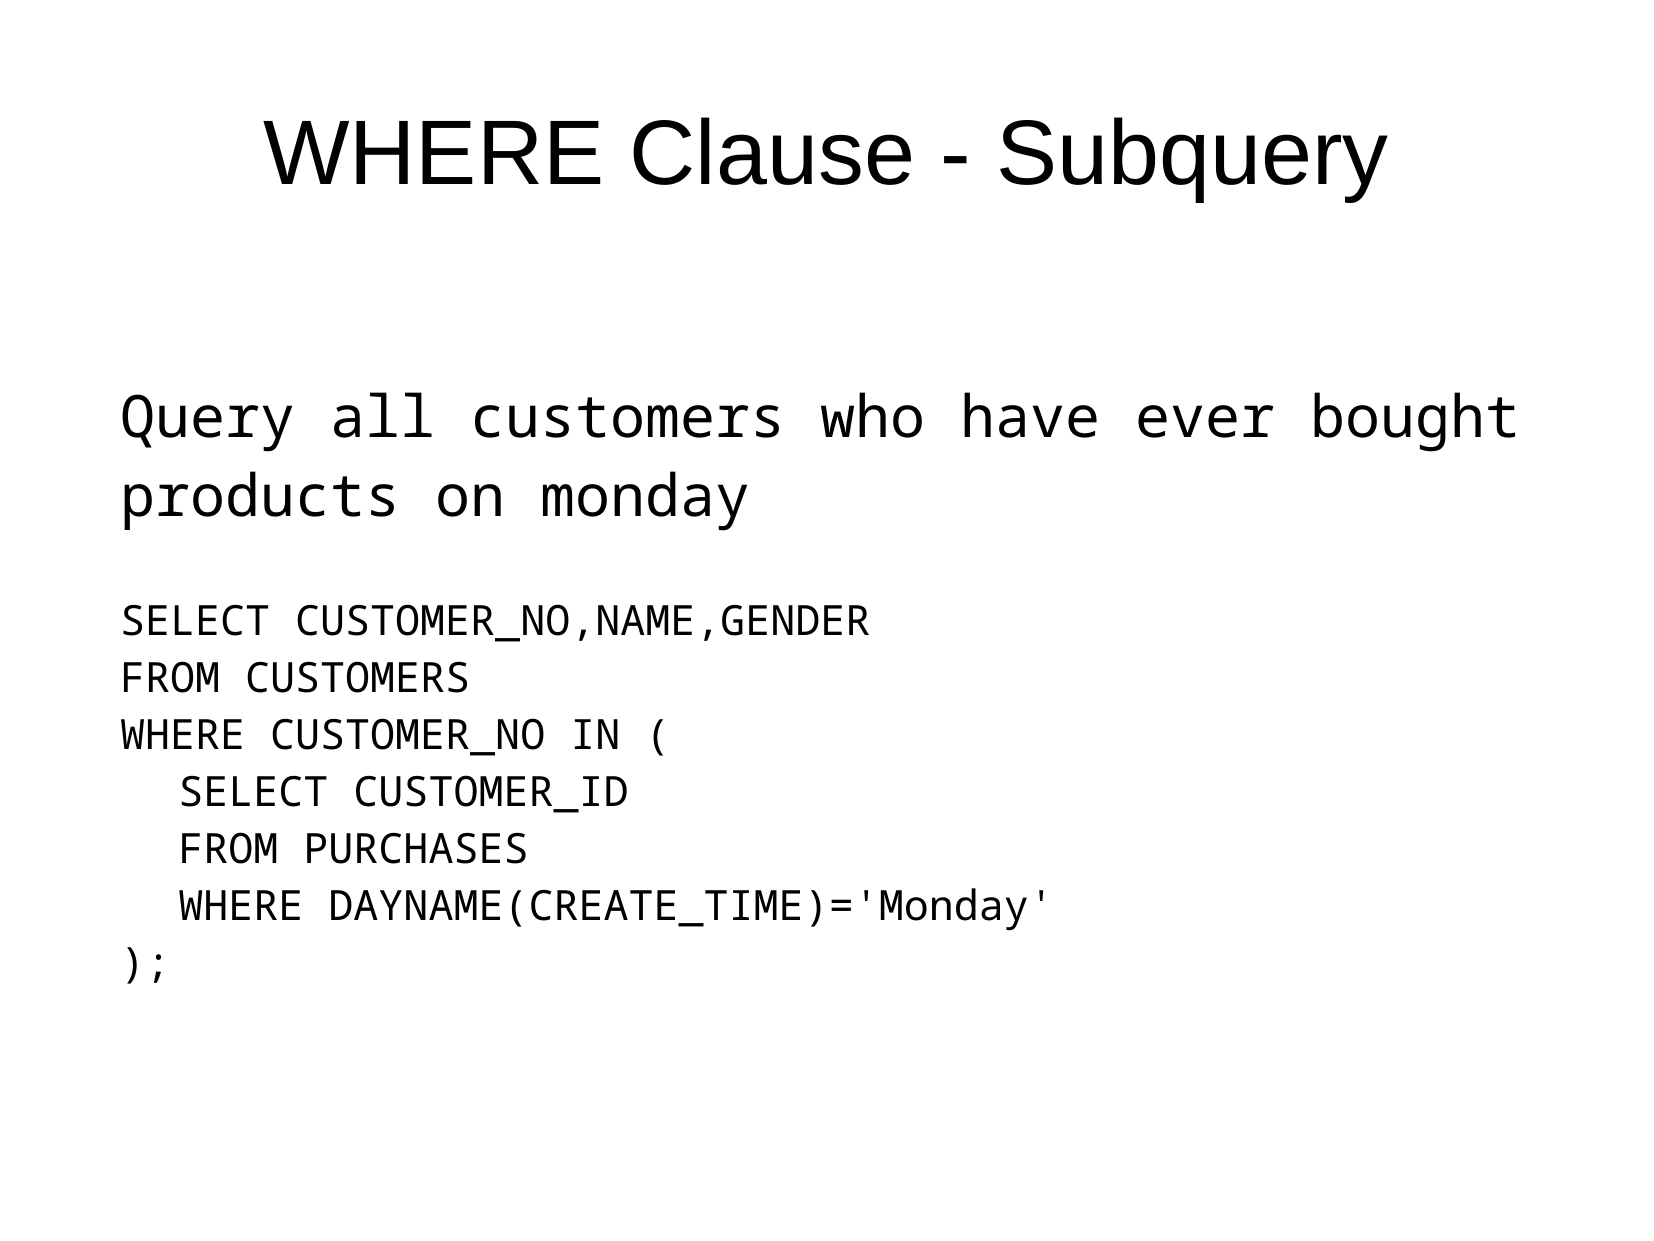

# WHERE Clause - Subquery
Query all customers who have ever bought products on monday
SELECT CUSTOMER_NO,NAME,GENDER
FROM CUSTOMERS
WHERE CUSTOMER_NO IN (
	SELECT CUSTOMER_ID
	FROM PURCHASES
	WHERE DAYNAME(CREATE_TIME)='Monday'
);